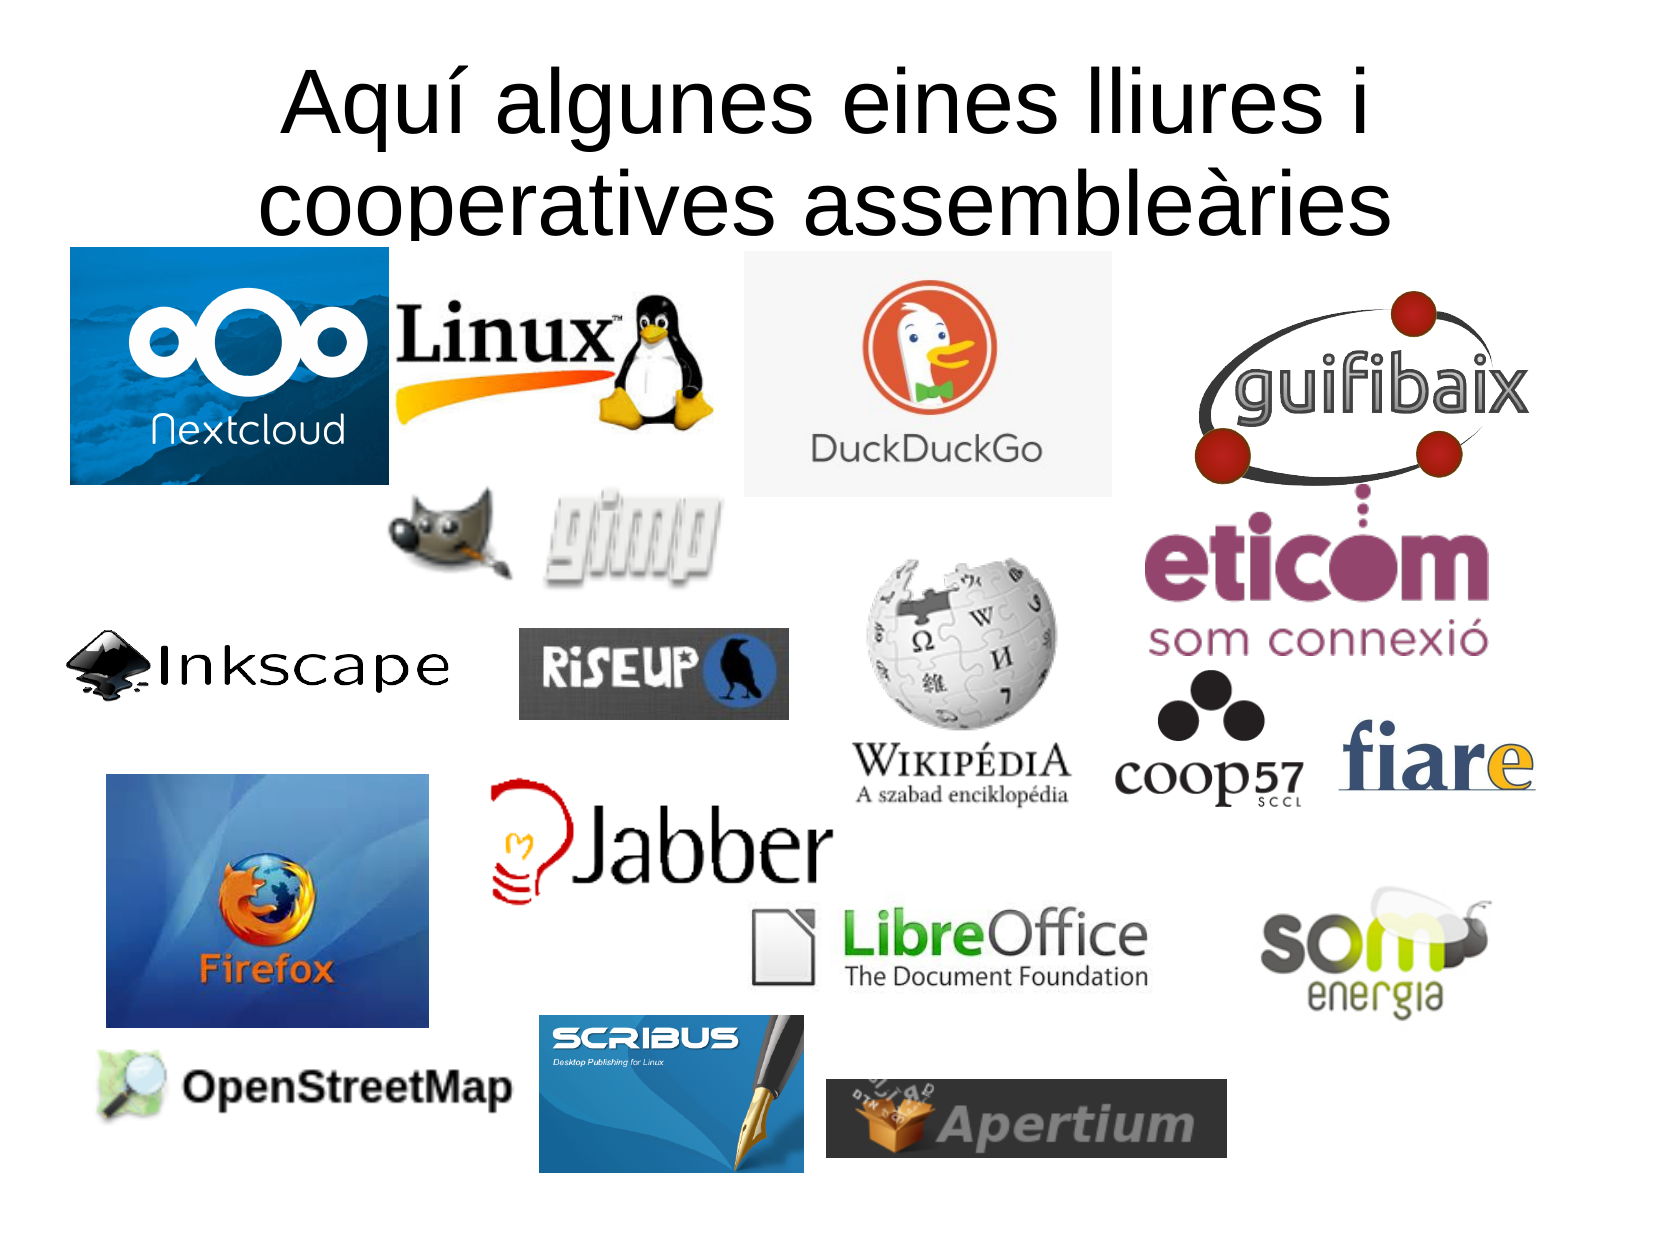

# Aquí algunes eines lliures i cooperatives assembleàries